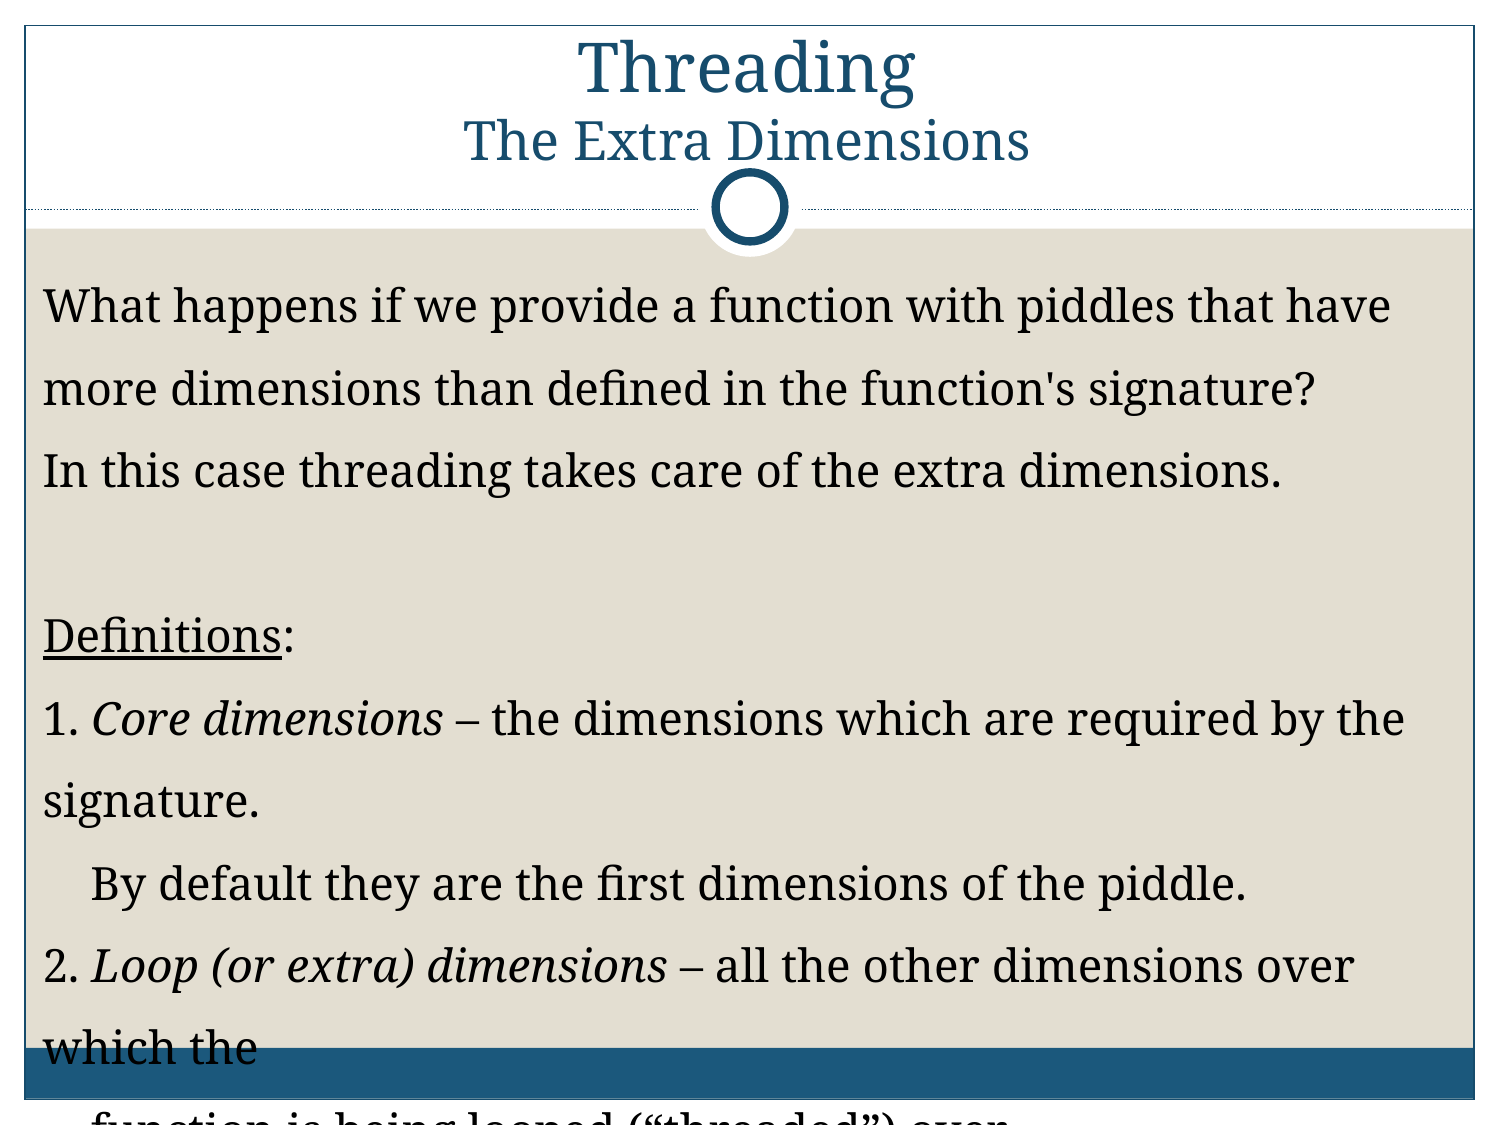

Threading
The Extra Dimensions
What happens if we provide a function with piddles that have more dimensions than defined in the function's signature?
In this case threading takes care of the extra dimensions.
Definitions:
1. Core dimensions – the dimensions which are required by the signature.
 By default they are the first dimensions of the piddle.
2. Loop (or extra) dimensions – all the other dimensions over which the
 function is being looped (“threaded”) over.
#